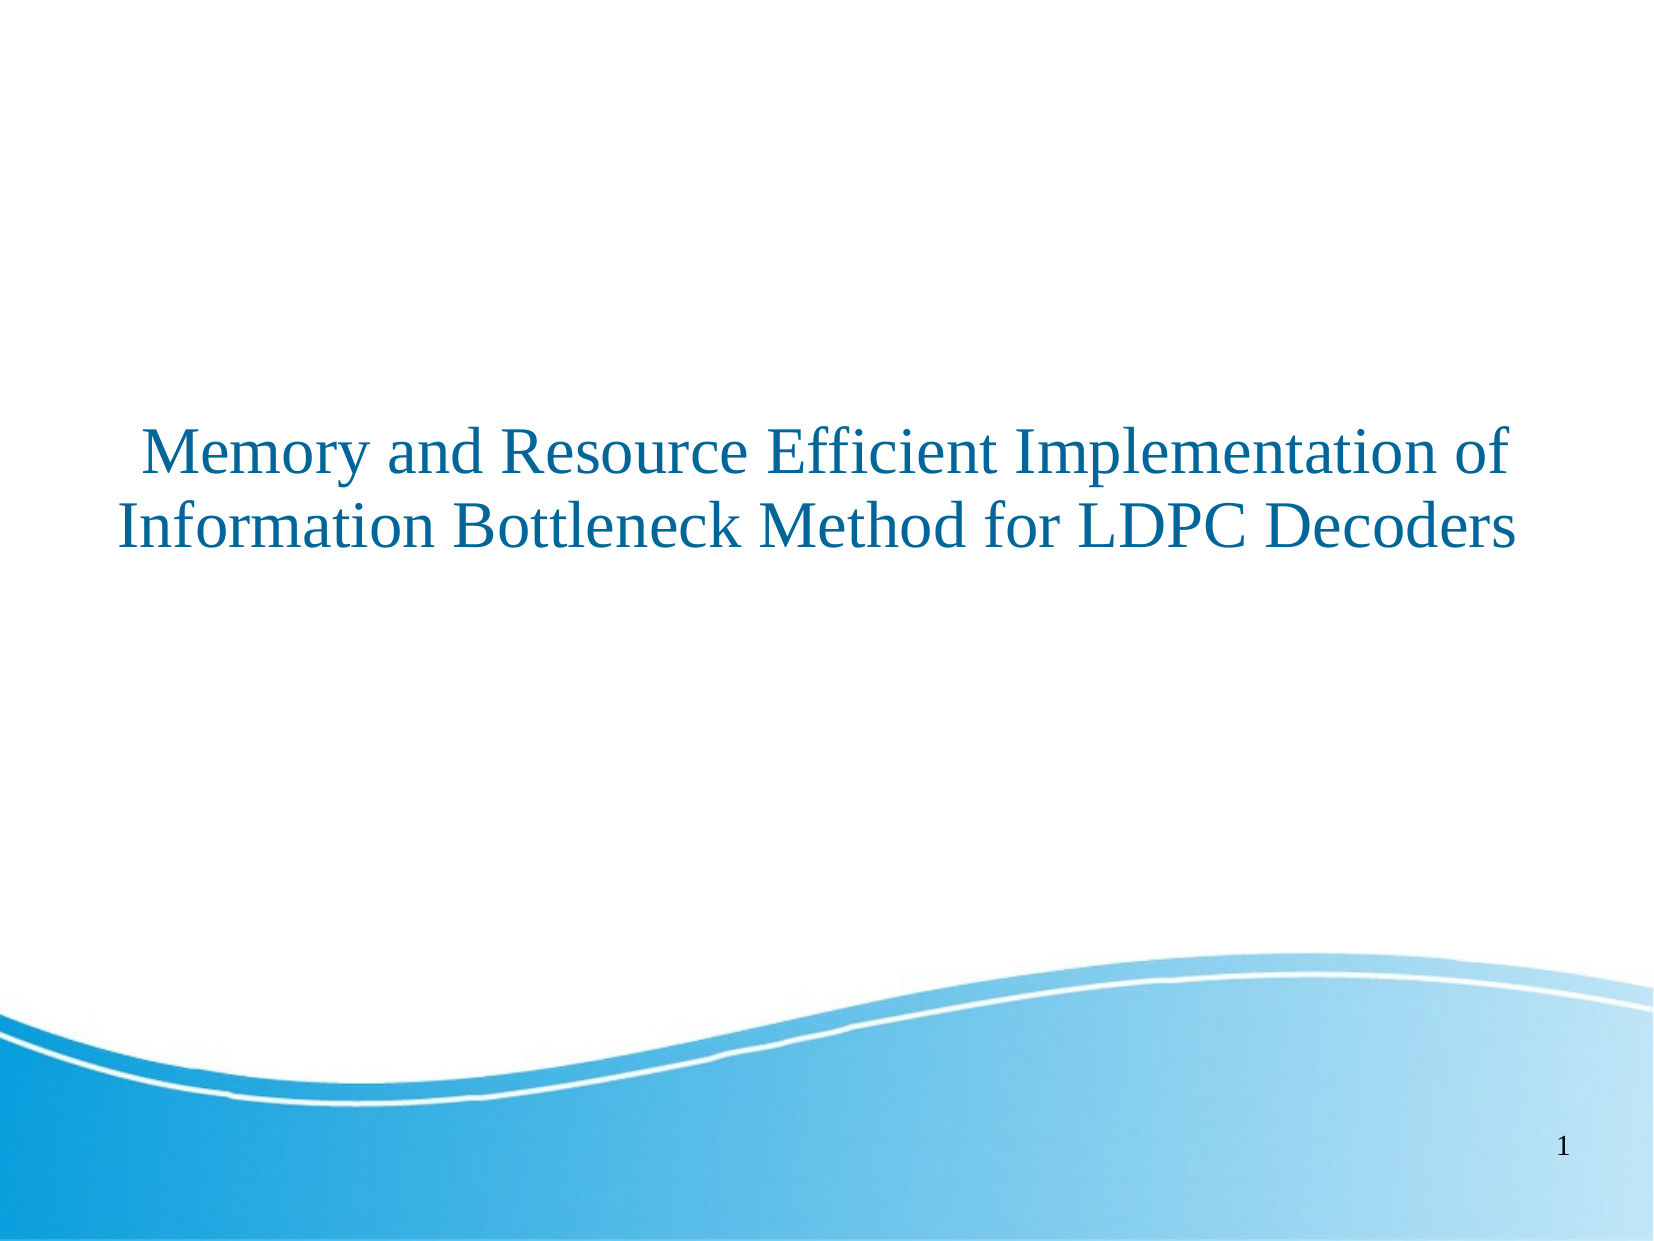

# Memory and Resource Efficient Implementation of Information Bottleneck Method for LDPC Decoders
1